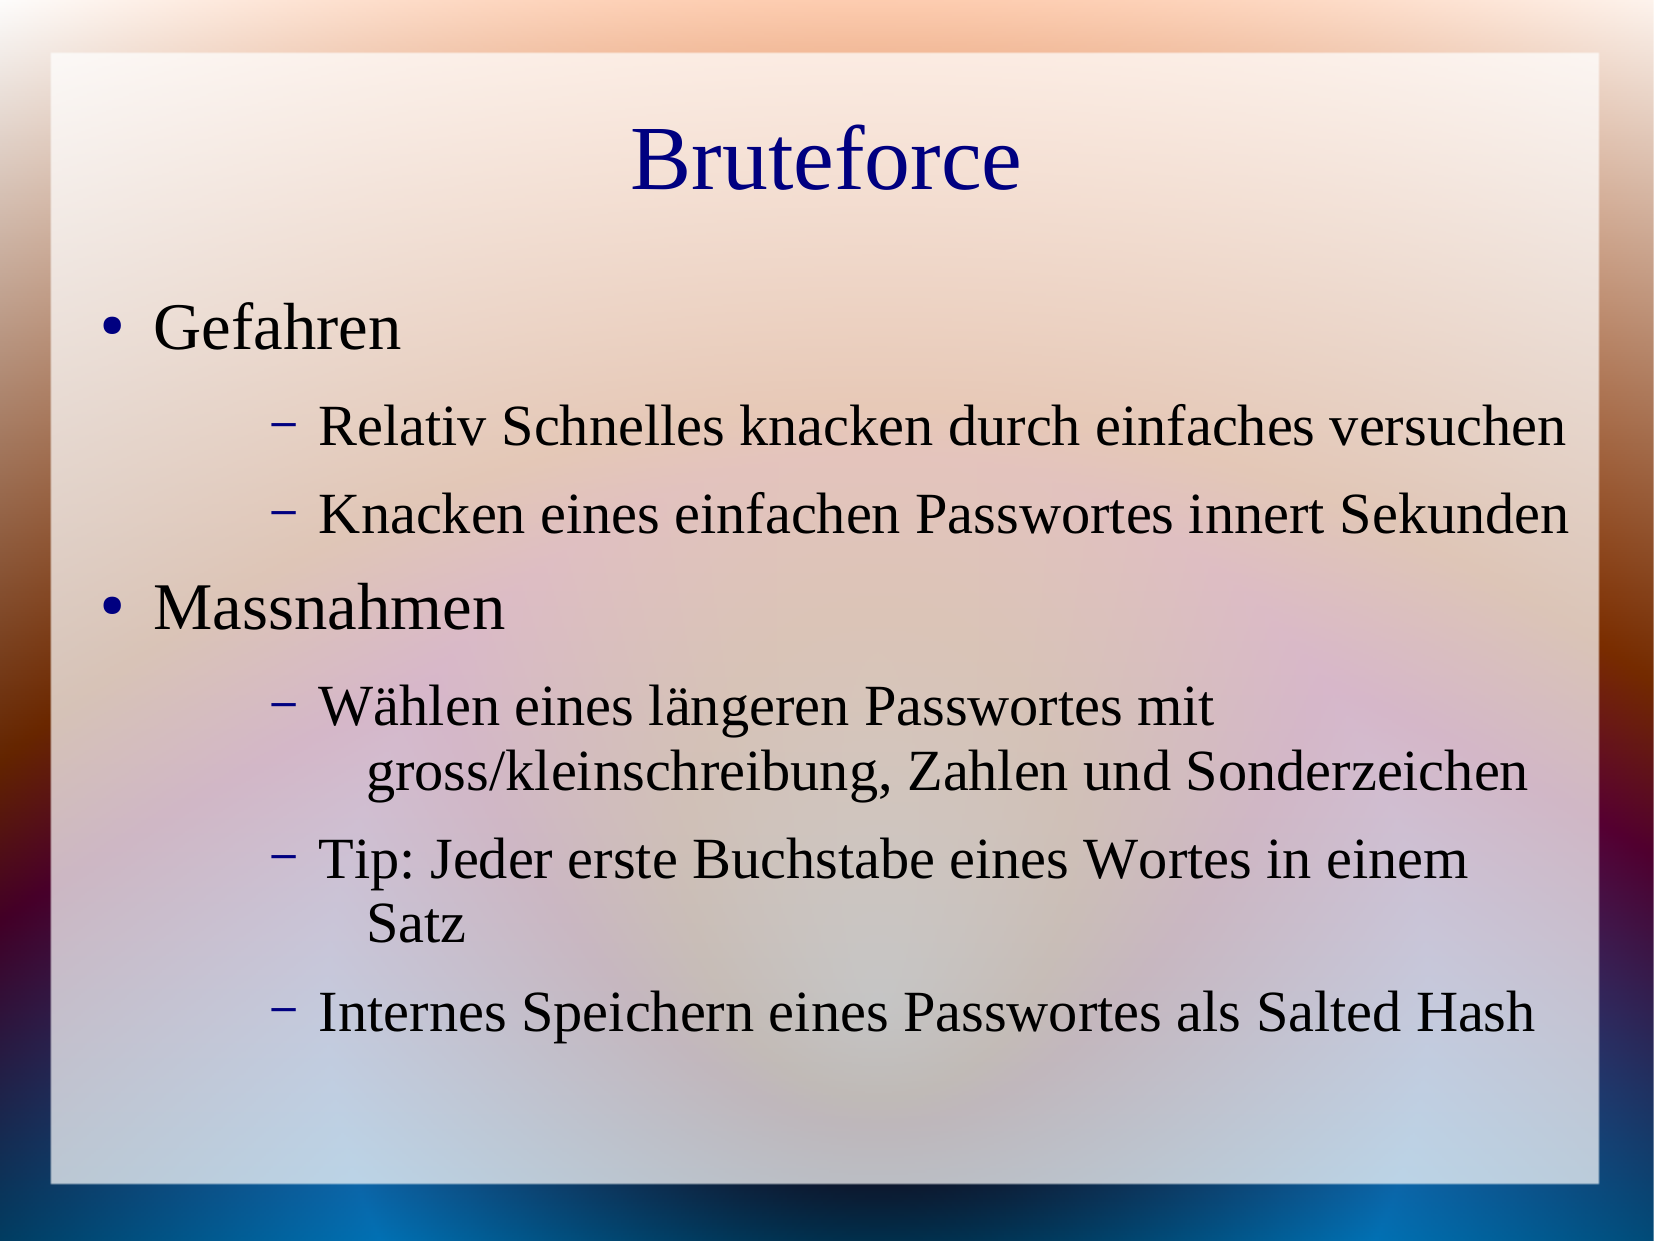

# Bruteforce
Gefahren
Relativ Schnelles knacken durch einfaches versuchen
Knacken eines einfachen Passwortes innert Sekunden
Massnahmen
Wählen eines längeren Passwortes mit gross/kleinschreibung, Zahlen und Sonderzeichen
Tip: Jeder erste Buchstabe eines Wortes in einem Satz
Internes Speichern eines Passwortes als Salted Hash